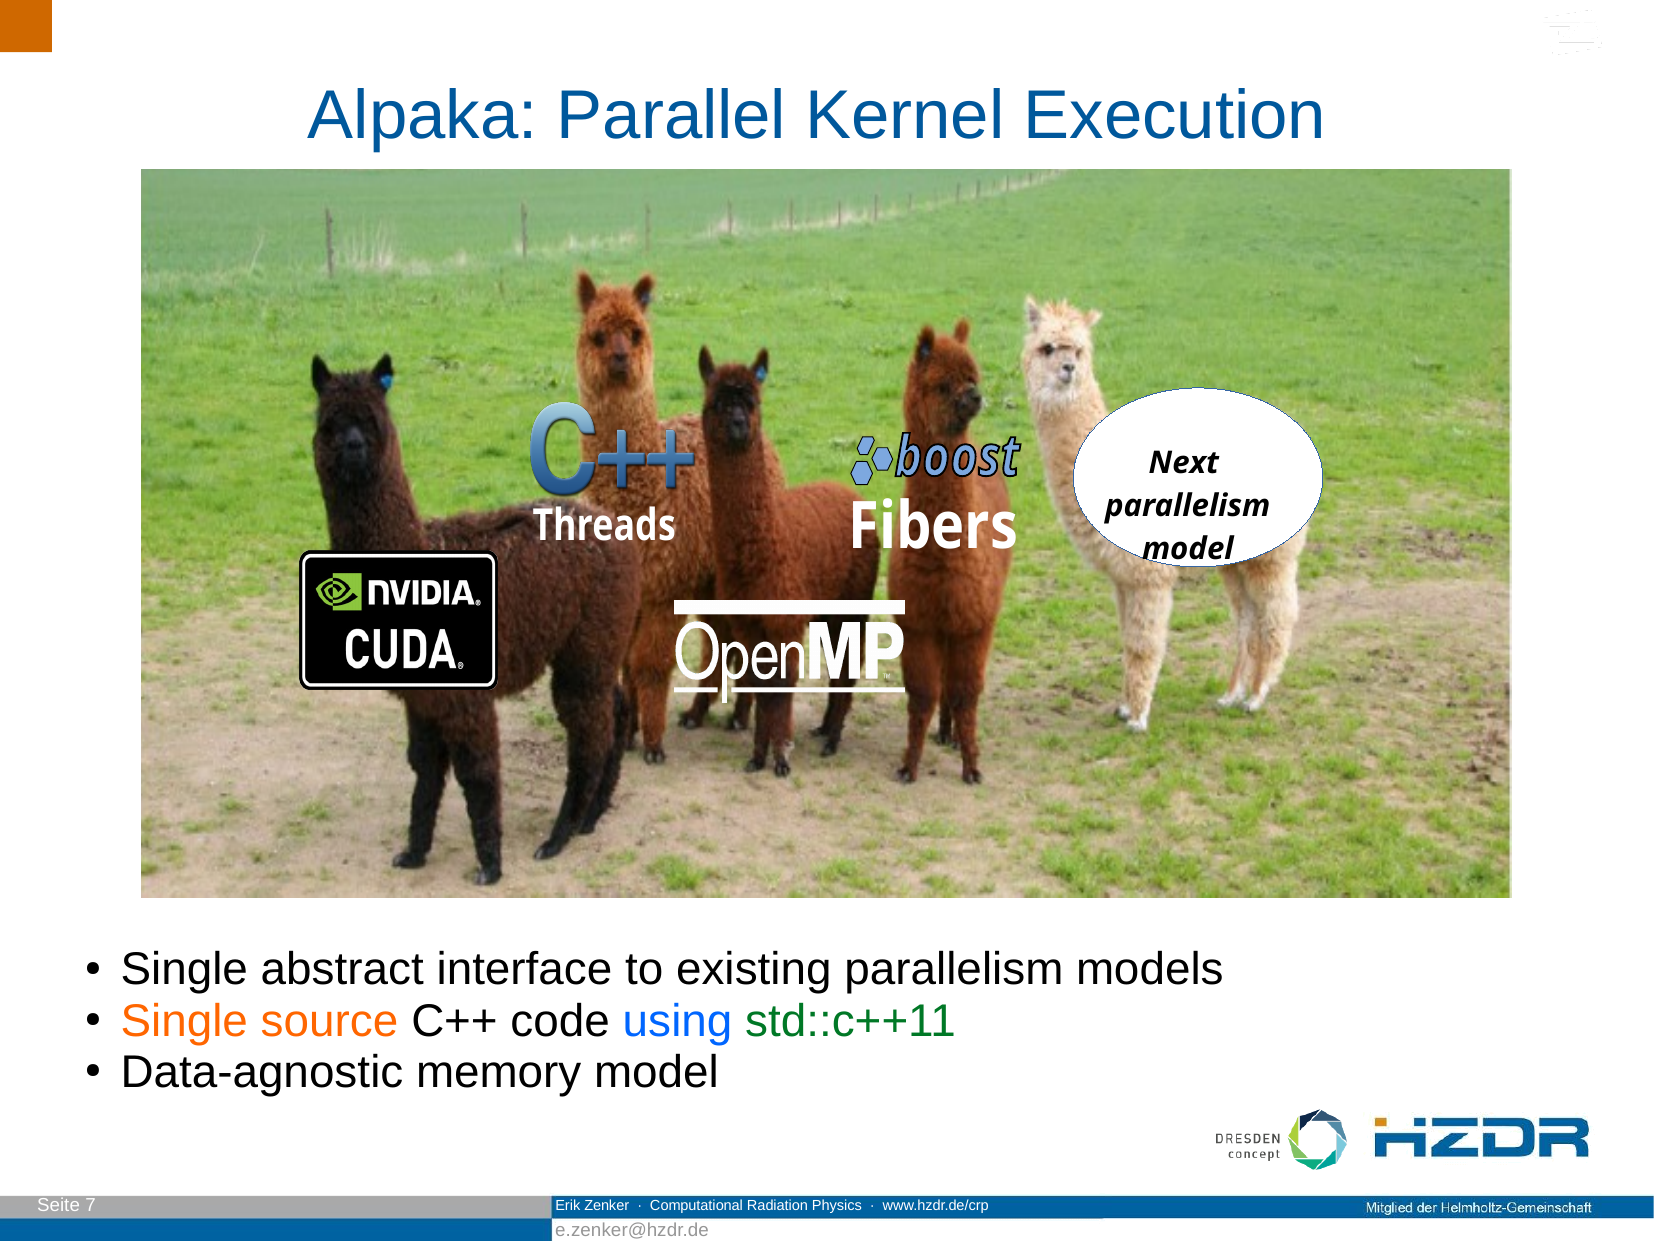

# Alpaka: Parallel Kernel Execution
Next parallelism
model
Single abstract interface to existing parallelism models
Single source C++ code using std::c++11
Data-agnostic memory model